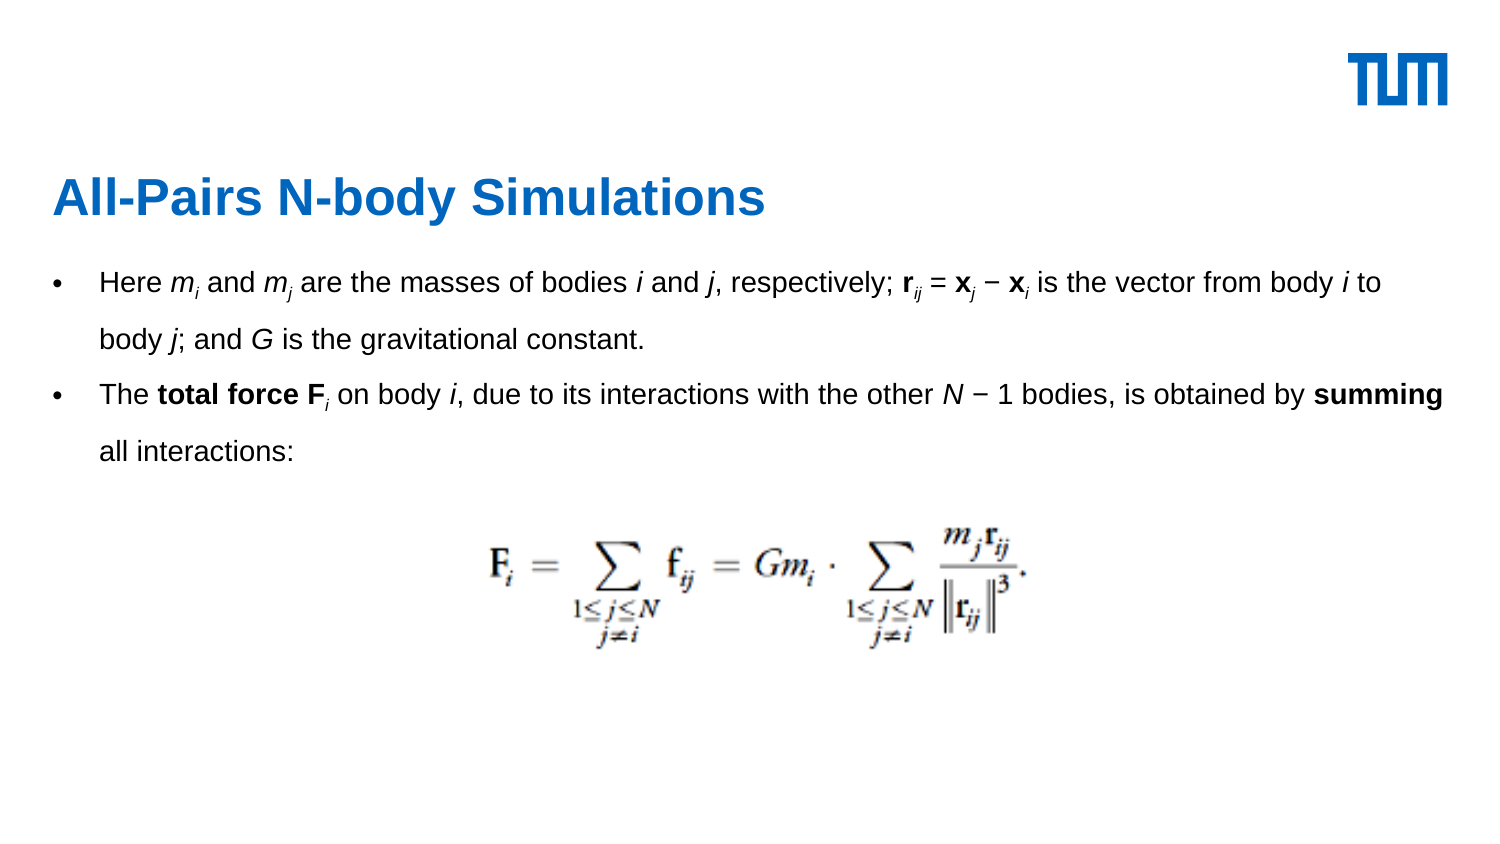

# All-Pairs N-body Simulations
Here mi and mj are the masses of bodies i and j, respectively; rij = xj − xi is the vector from body i to body j; and G is the gravitational constant.
The total force Fi on body i, due to its interactions with the other N − 1 bodies, is obtained by summing all interactions: